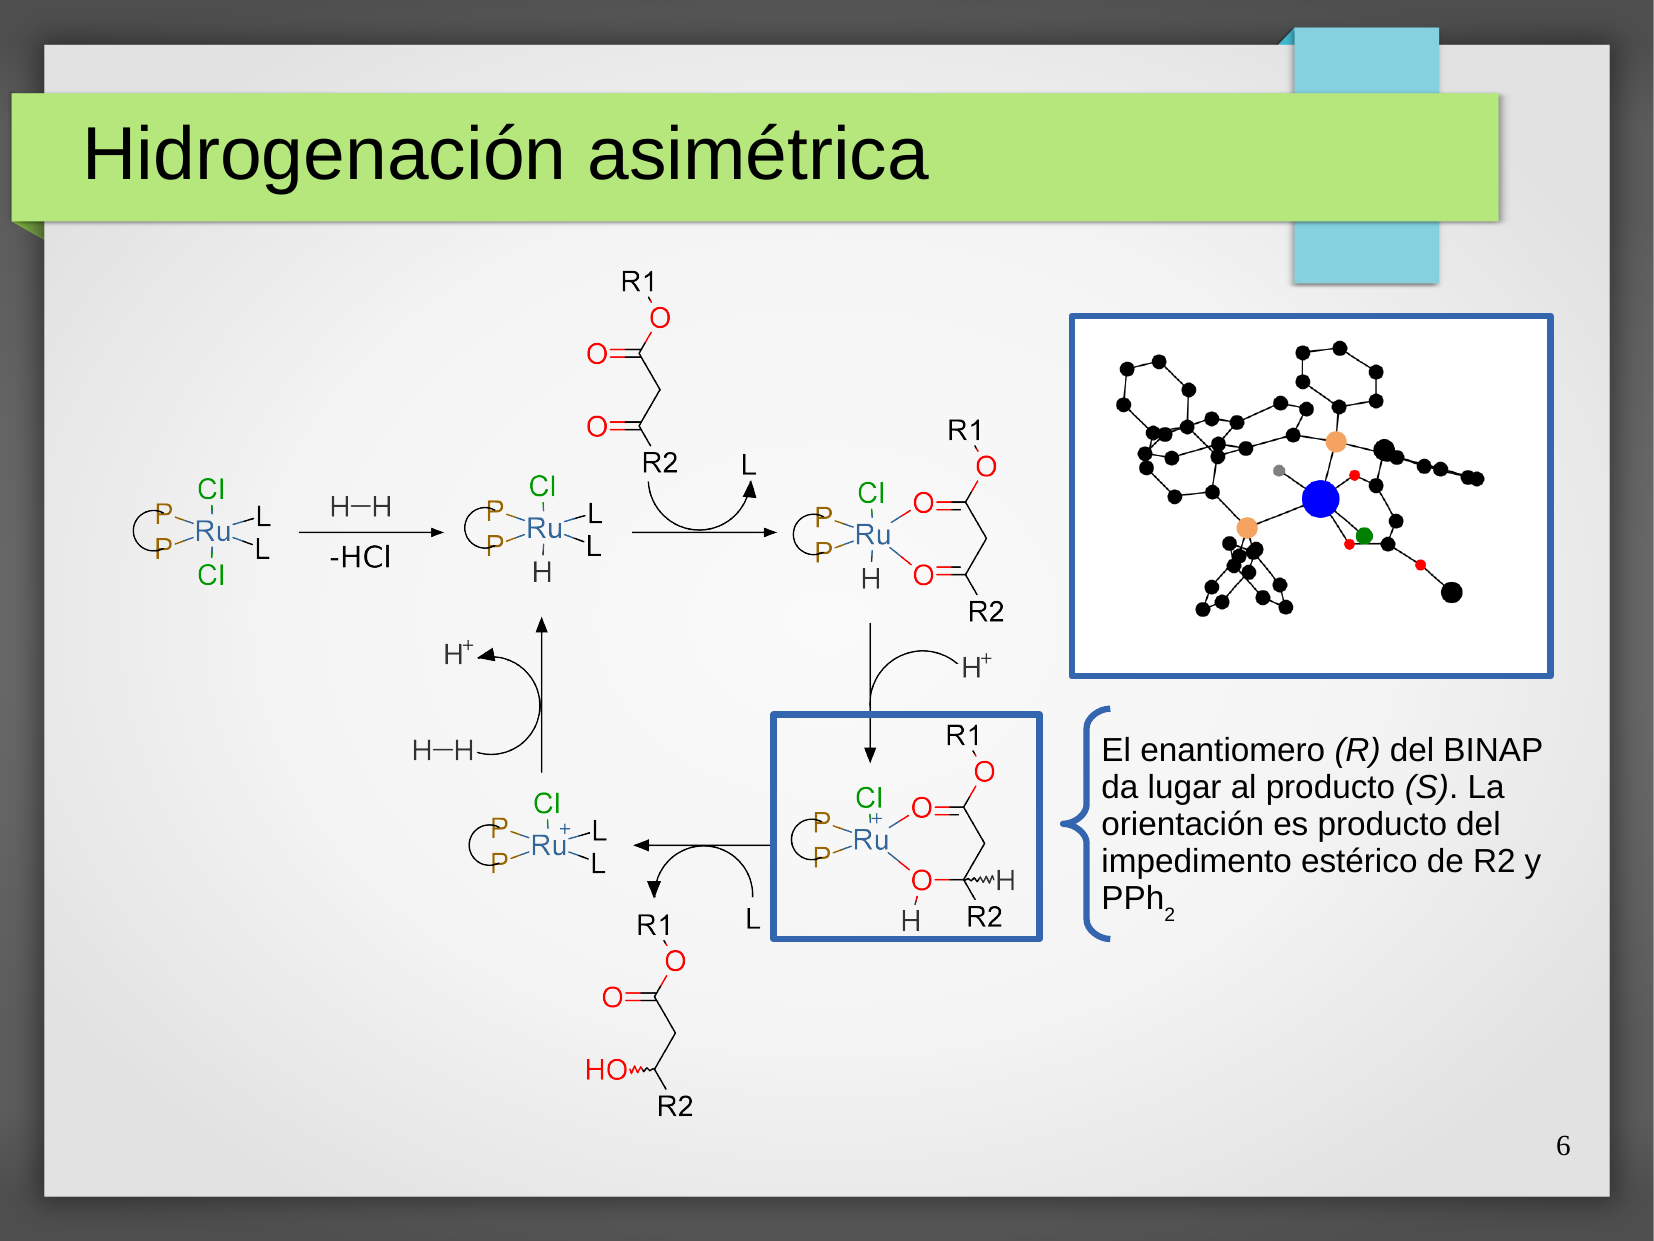

# Hidrogenación asimétrica
El enantiomero (R) del BINAP da lugar al producto (S). La orientación es producto del impedimento estérico de R2 y PPh2
6